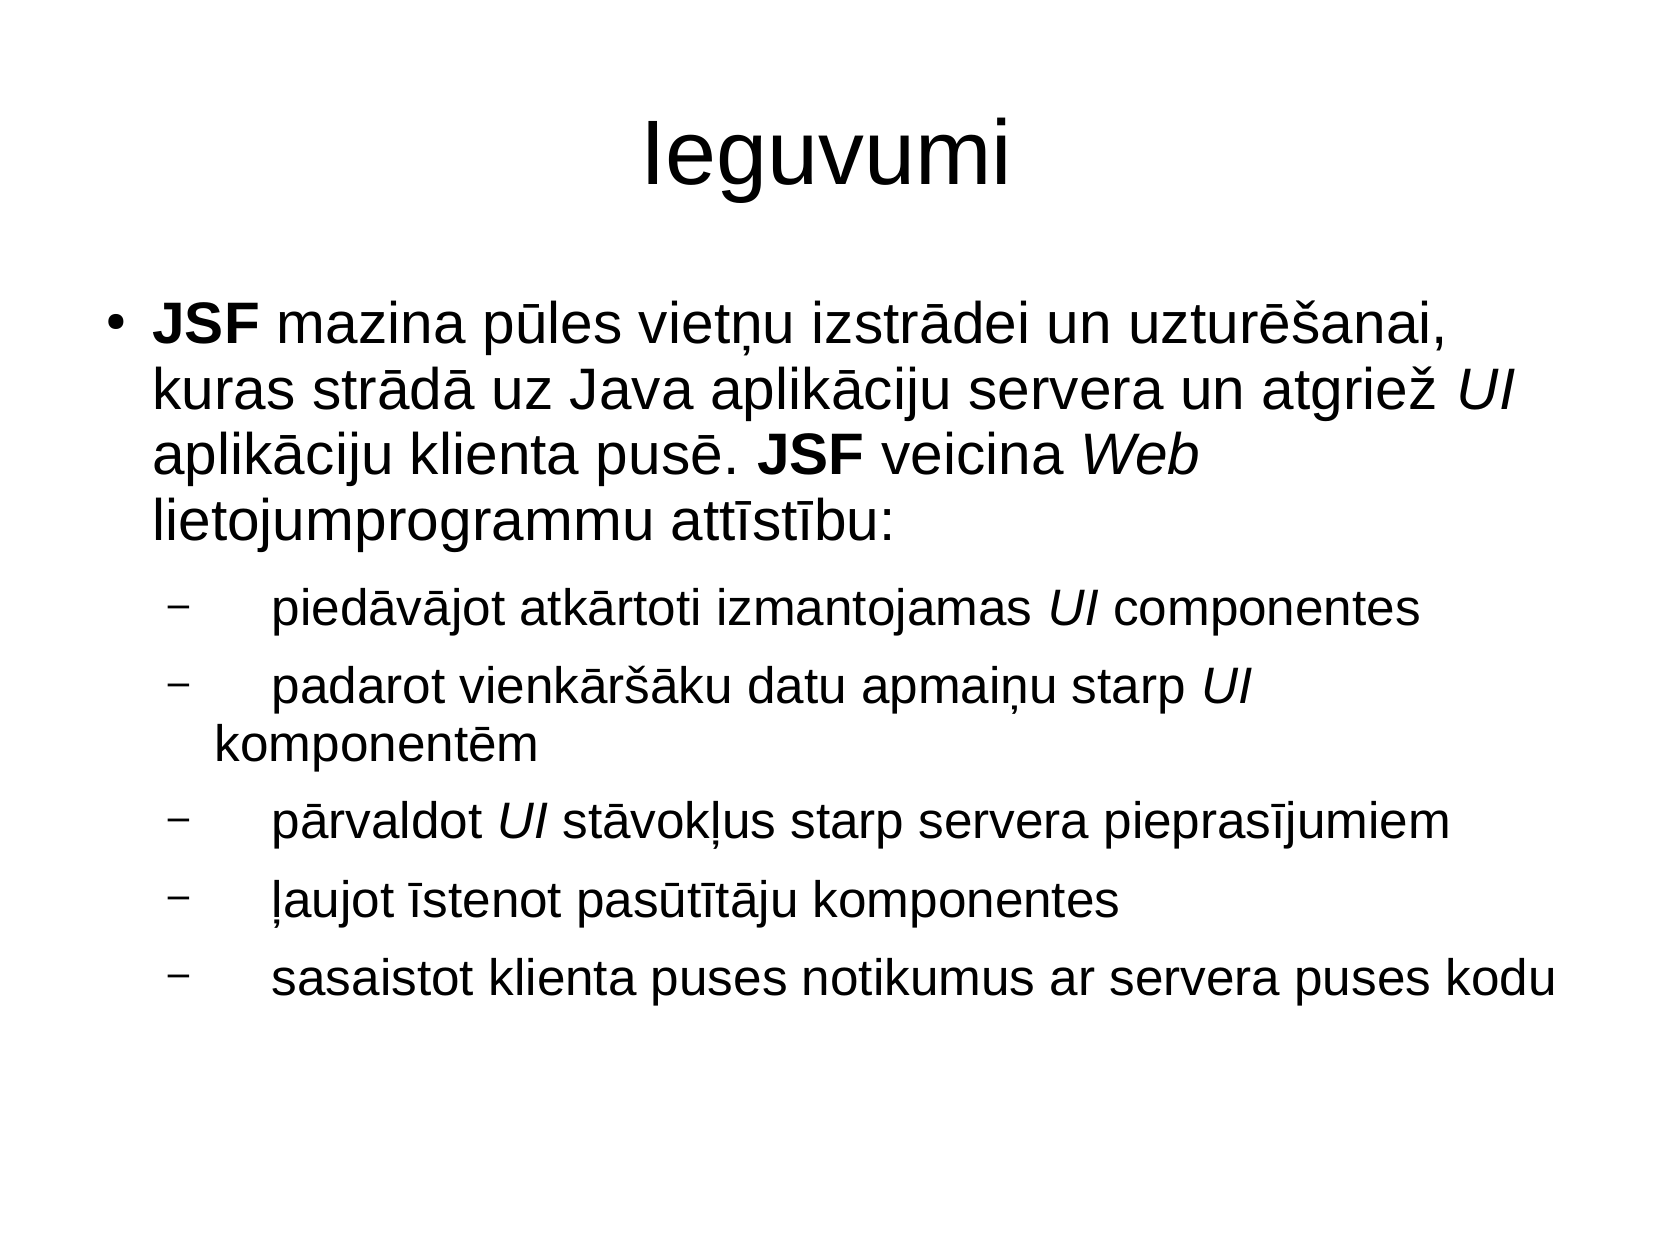

# Ieguvumi
JSF mazina pūles vietņu izstrādei un uzturēšanai, kuras strādā uz Java aplikāciju servera un atgriež UI aplikāciju klienta pusē. JSF veicina Web lietojumprogrammu attīstību:
 piedāvājot atkārtoti izmantojamas UI componentes
 padarot vienkāršāku datu apmaiņu starp UI komponentēm
 pārvaldot UI stāvokļus starp servera pieprasījumiem
 ļaujot īstenot pasūtītāju komponentes
 sasaistot klienta puses notikumus ar servera puses kodu